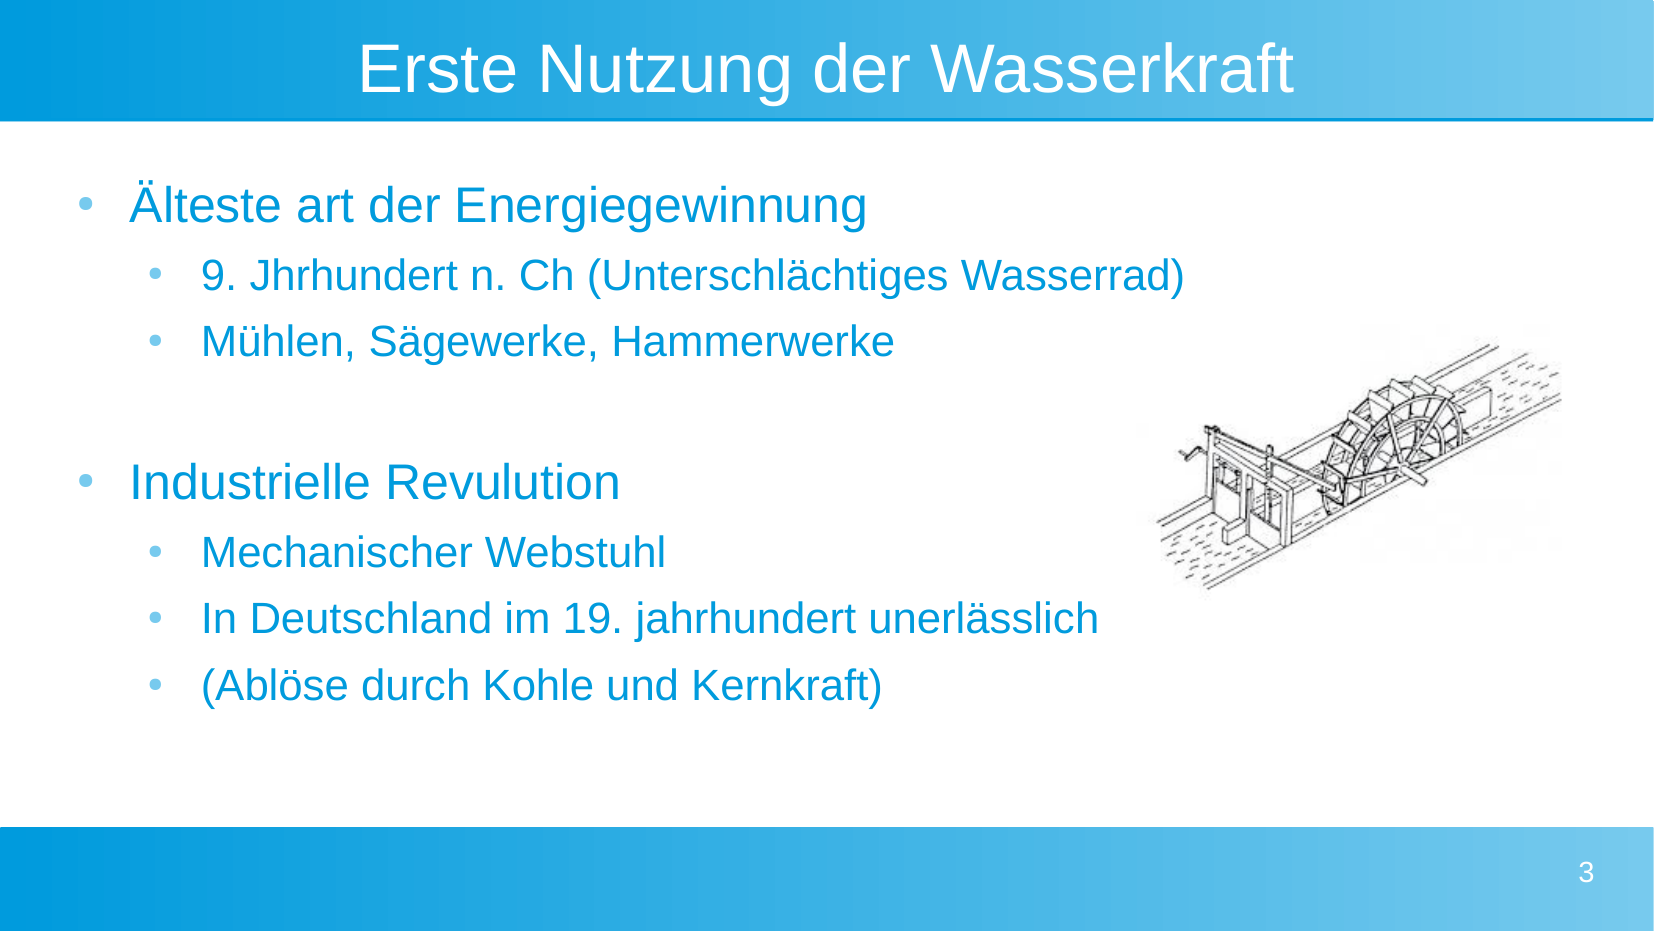

# Erste Nutzung der Wasserkraft
Älteste art der Energiegewinnung
9. Jhrhundert n. Ch (Unterschlächtiges Wasserrad)
Mühlen, Sägewerke, Hammerwerke
Industrielle Revulution
Mechanischer Webstuhl
In Deutschland im 19. jahrhundert unerlässlich
(Ablöse durch Kohle und Kernkraft)
3